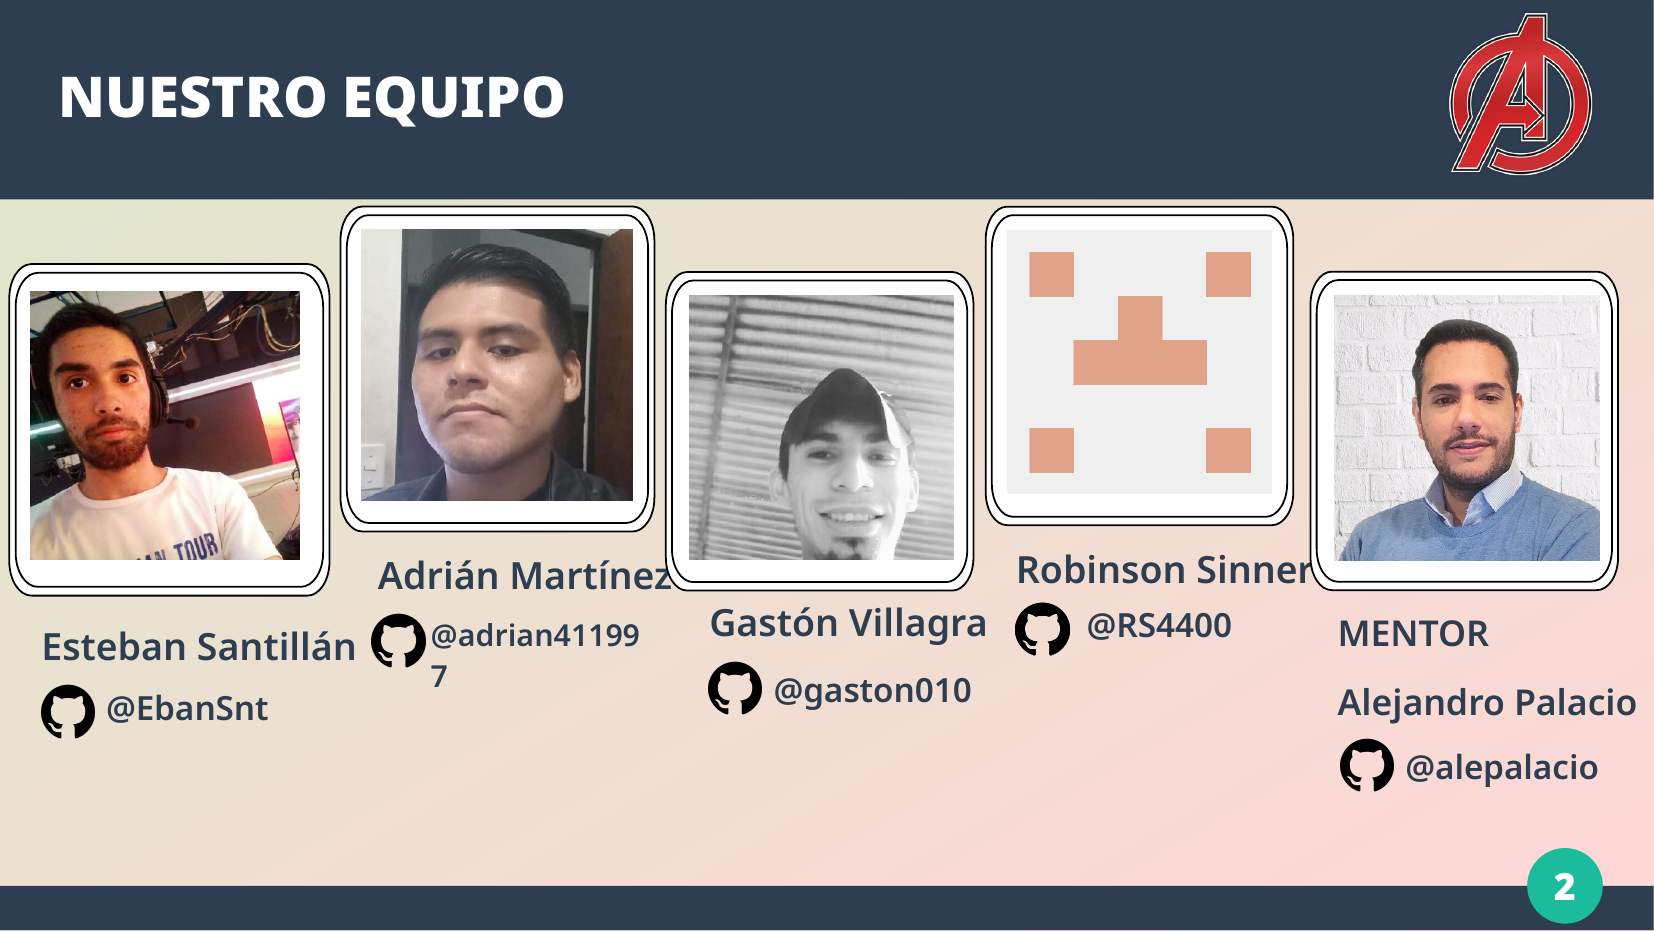

# NUESTRO EQUIPO
Robinson Sinner
Adrián Martínez
Gastón Villagra
@RS4400
MENTOR
Alejandro Palacio
@adrian411997
Esteban Santillán
@gaston010
@EbanSnt
@alepalacio